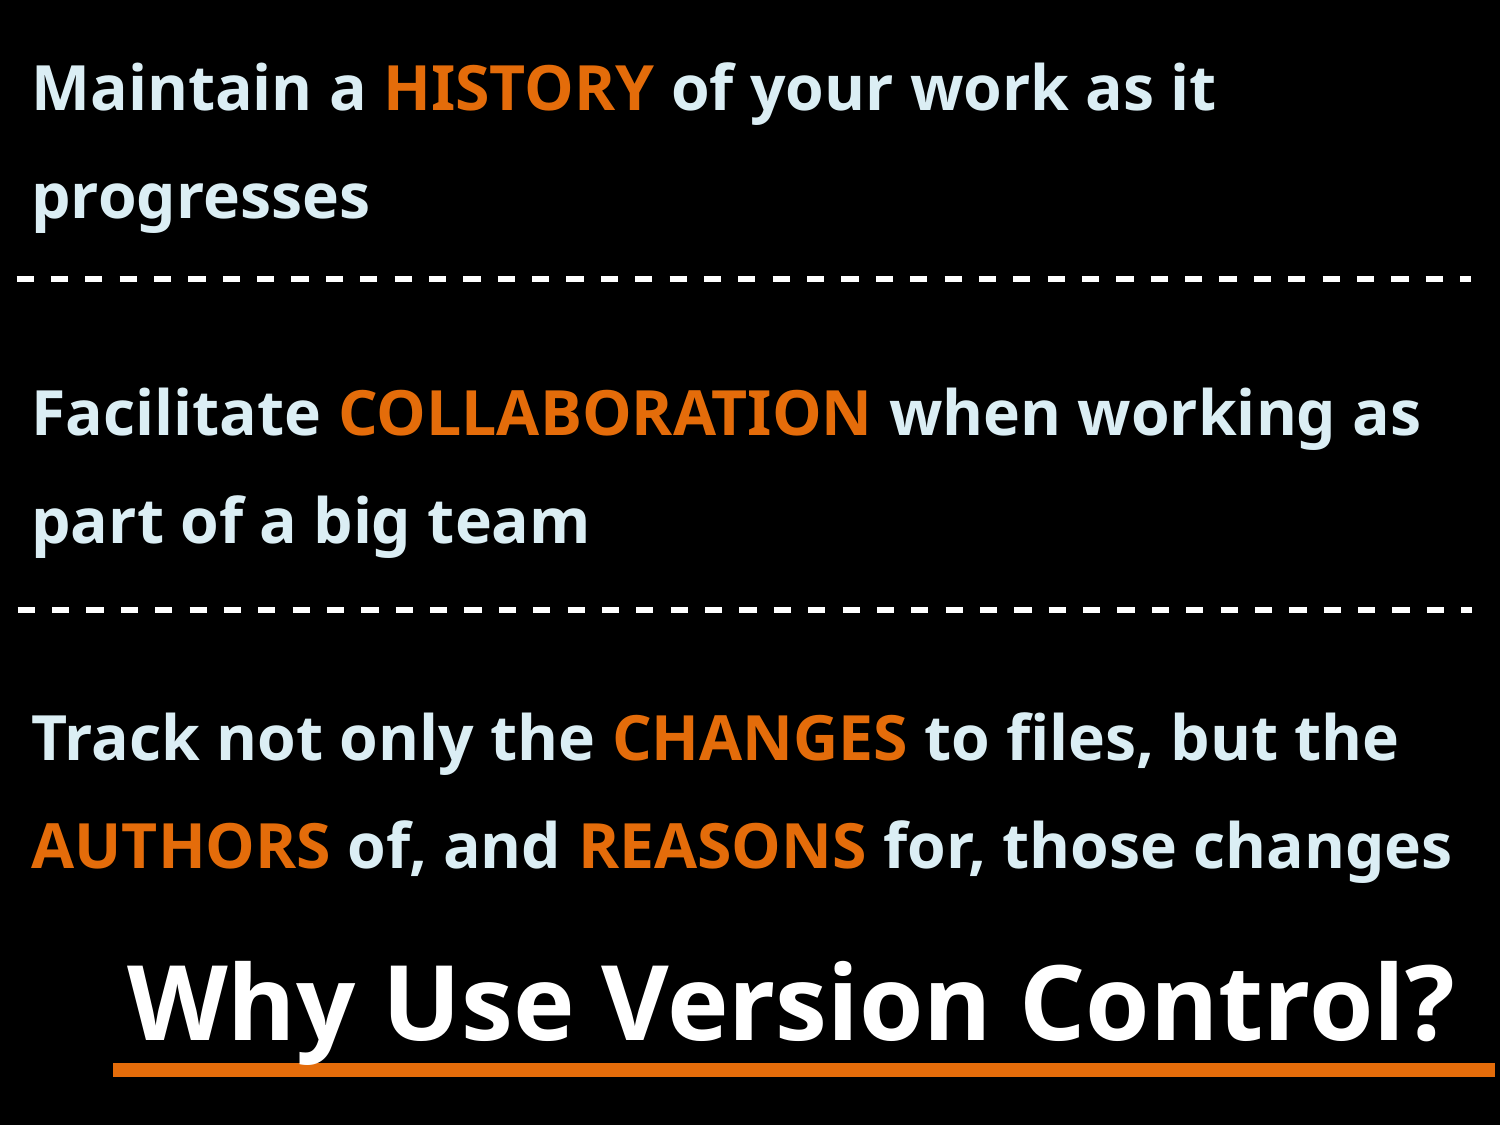

Maintain a HISTORY of your work as it progresses
Facilitate COLLABORATION when working as part of a big team
Track not only the CHANGES to files, but the AUTHORS of, and REASONS for, those changes
Why Use Version Control?